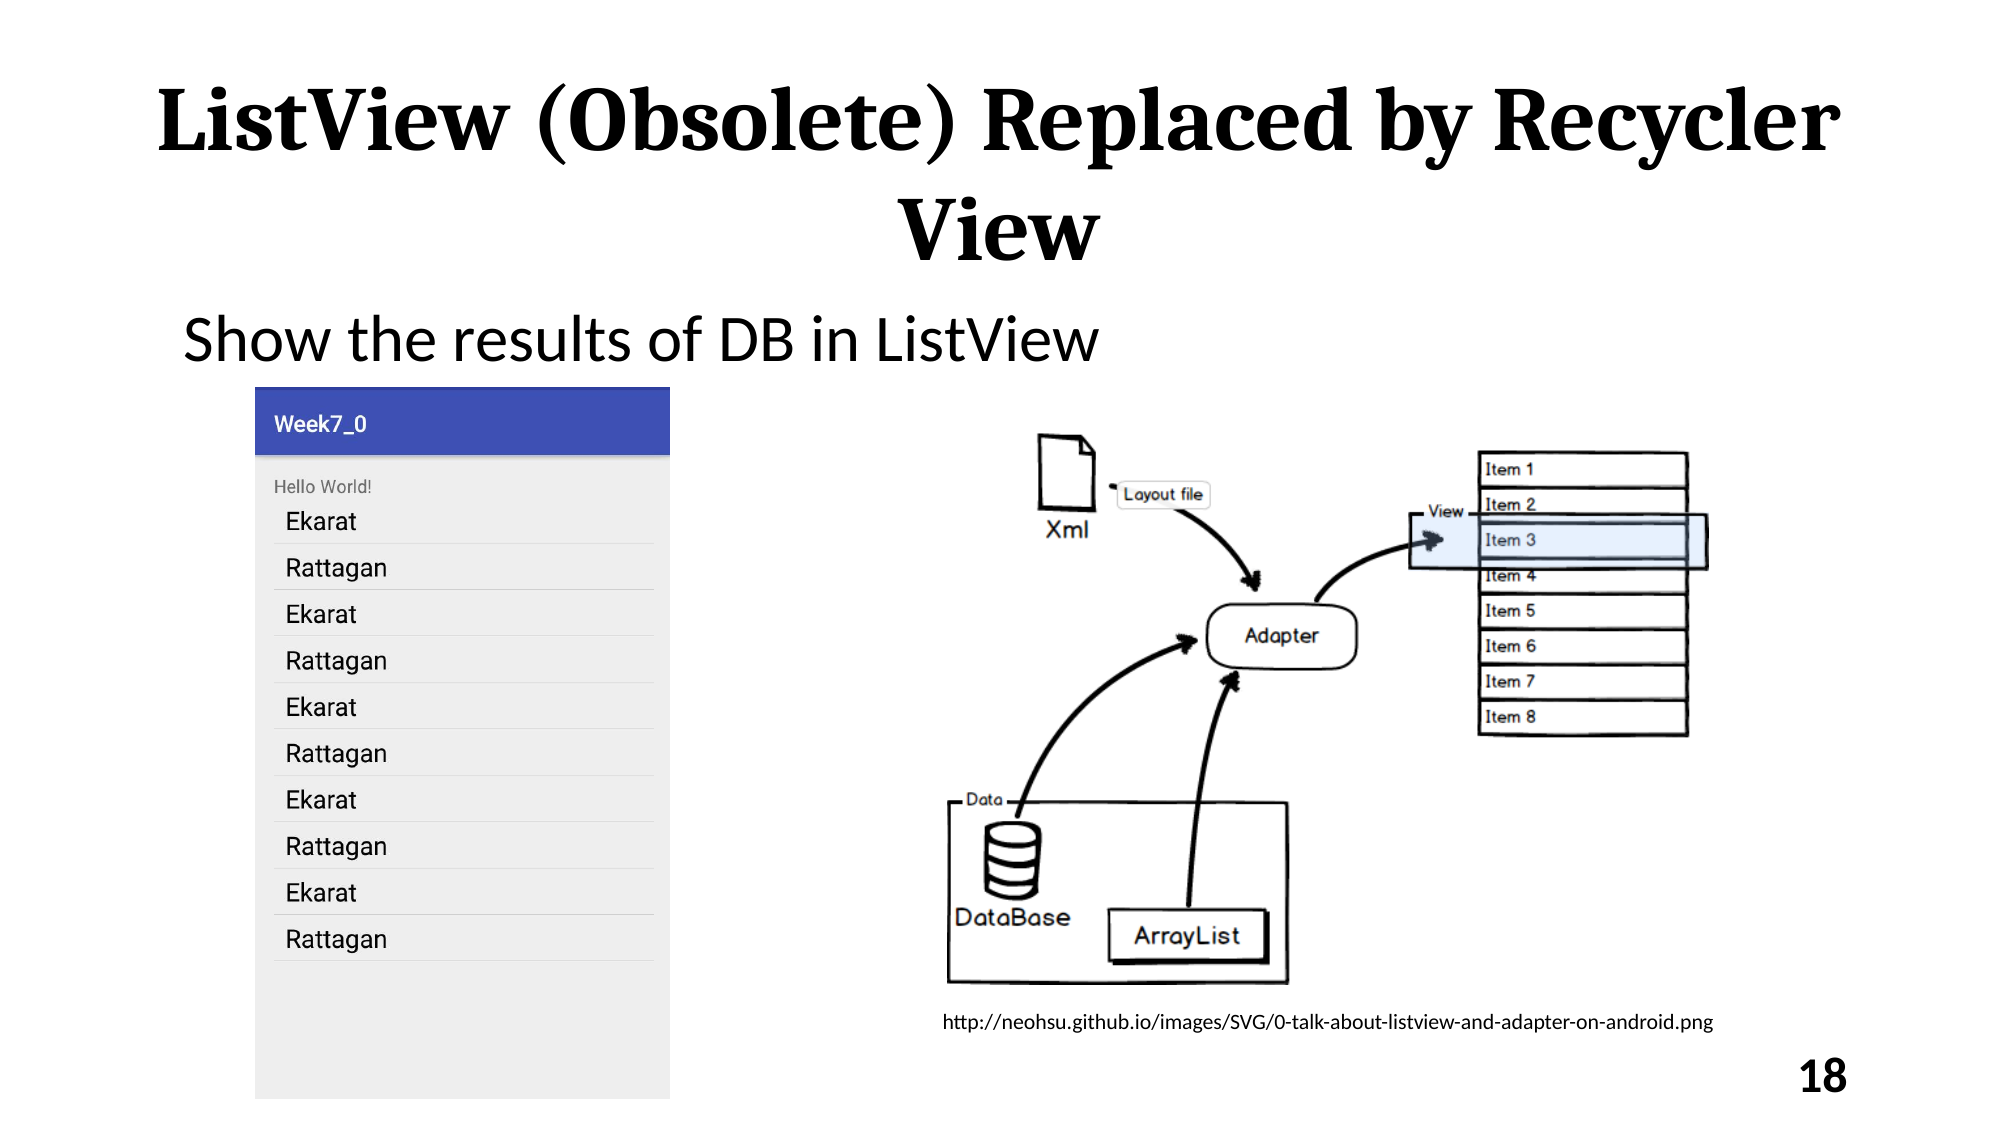

# ListView (Obsolete) Replaced by RecyclerView
Show the results of DB in ListView
http://neohsu.github.io/images/SVG/0-talk-about-listview-and-adapter-on-android.png